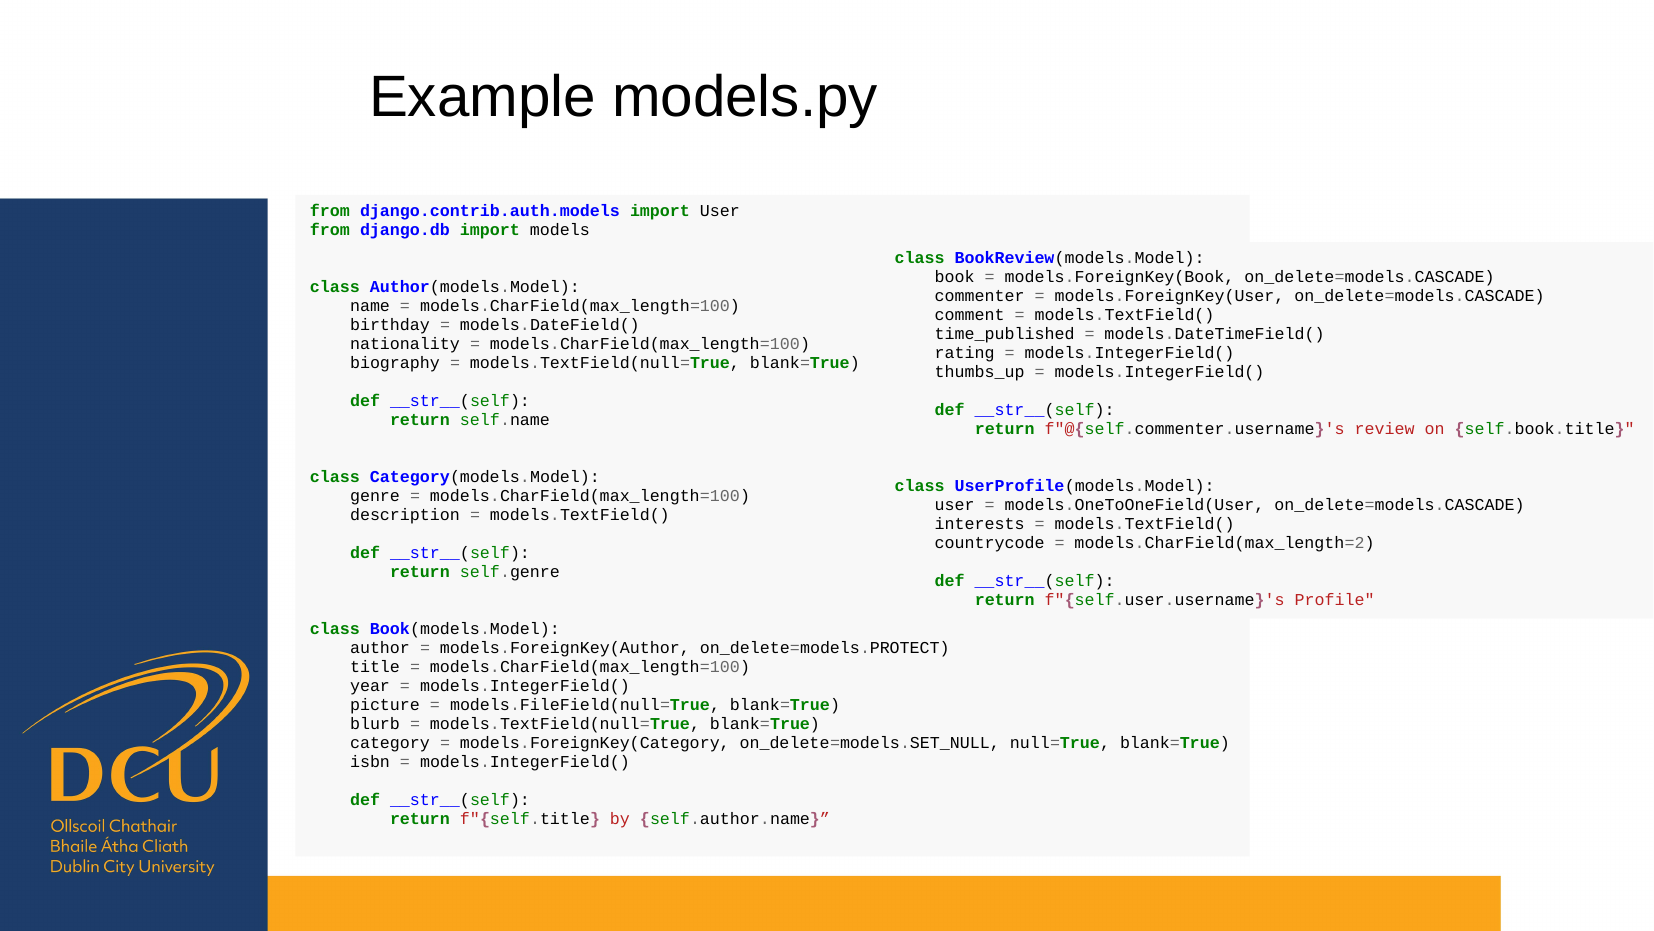

Example models.py
from django.contrib.auth.models import User
from django.db import models
class Author(models.Model):
 name = models.CharField(max_length=100)
 birthday = models.DateField()
 nationality = models.CharField(max_length=100)
 biography = models.TextField(null=True, blank=True)
 def __str__(self):
 return self.name
class Category(models.Model):
 genre = models.CharField(max_length=100)
 description = models.TextField()
 def __str__(self):
 return self.genre
class Book(models.Model):
 author = models.ForeignKey(Author, on_delete=models.PROTECT)
 title = models.CharField(max_length=100)
 year = models.IntegerField()
 picture = models.FileField(null=True, blank=True)
 blurb = models.TextField(null=True, blank=True)
 category = models.ForeignKey(Category, on_delete=models.SET_NULL, null=True, blank=True)
 isbn = models.IntegerField()
 def __str__(self):
 return f"{self.title} by {self.author.name}”
class BookReview(models.Model):
 book = models.ForeignKey(Book, on_delete=models.CASCADE)
 commenter = models.ForeignKey(User, on_delete=models.CASCADE)
 comment = models.TextField()
 time_published = models.DateTimeField()
 rating = models.IntegerField()
 thumbs_up = models.IntegerField()
 def __str__(self):
 return f"@{self.commenter.username}'s review on {self.book.title}"
class UserProfile(models.Model):
 user = models.OneToOneField(User, on_delete=models.CASCADE)
 interests = models.TextField()
 countrycode = models.CharField(max_length=2)
 def __str__(self):
 return f"{self.user.username}'s Profile"